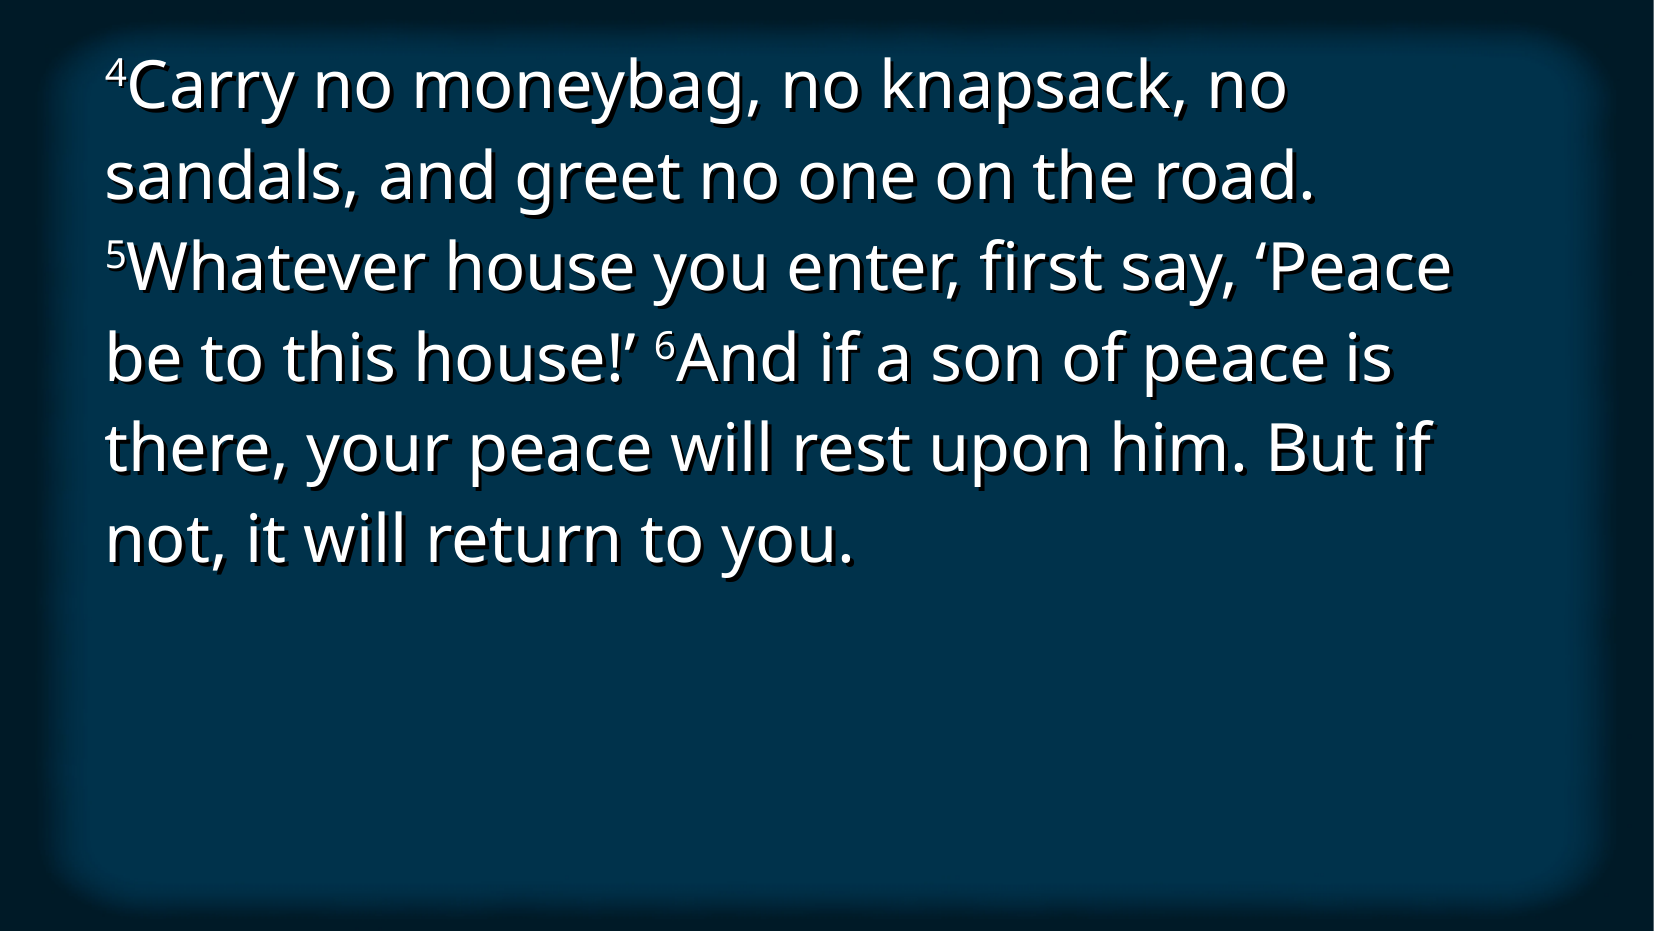

4Carry no moneybag, no knapsack, no sandals, and greet no one on the road. 5Whatever house you enter, first say, ‘Peace be to this house!’ 6And if a son of peace is there, your peace will rest upon him. But if not, it will return to you.